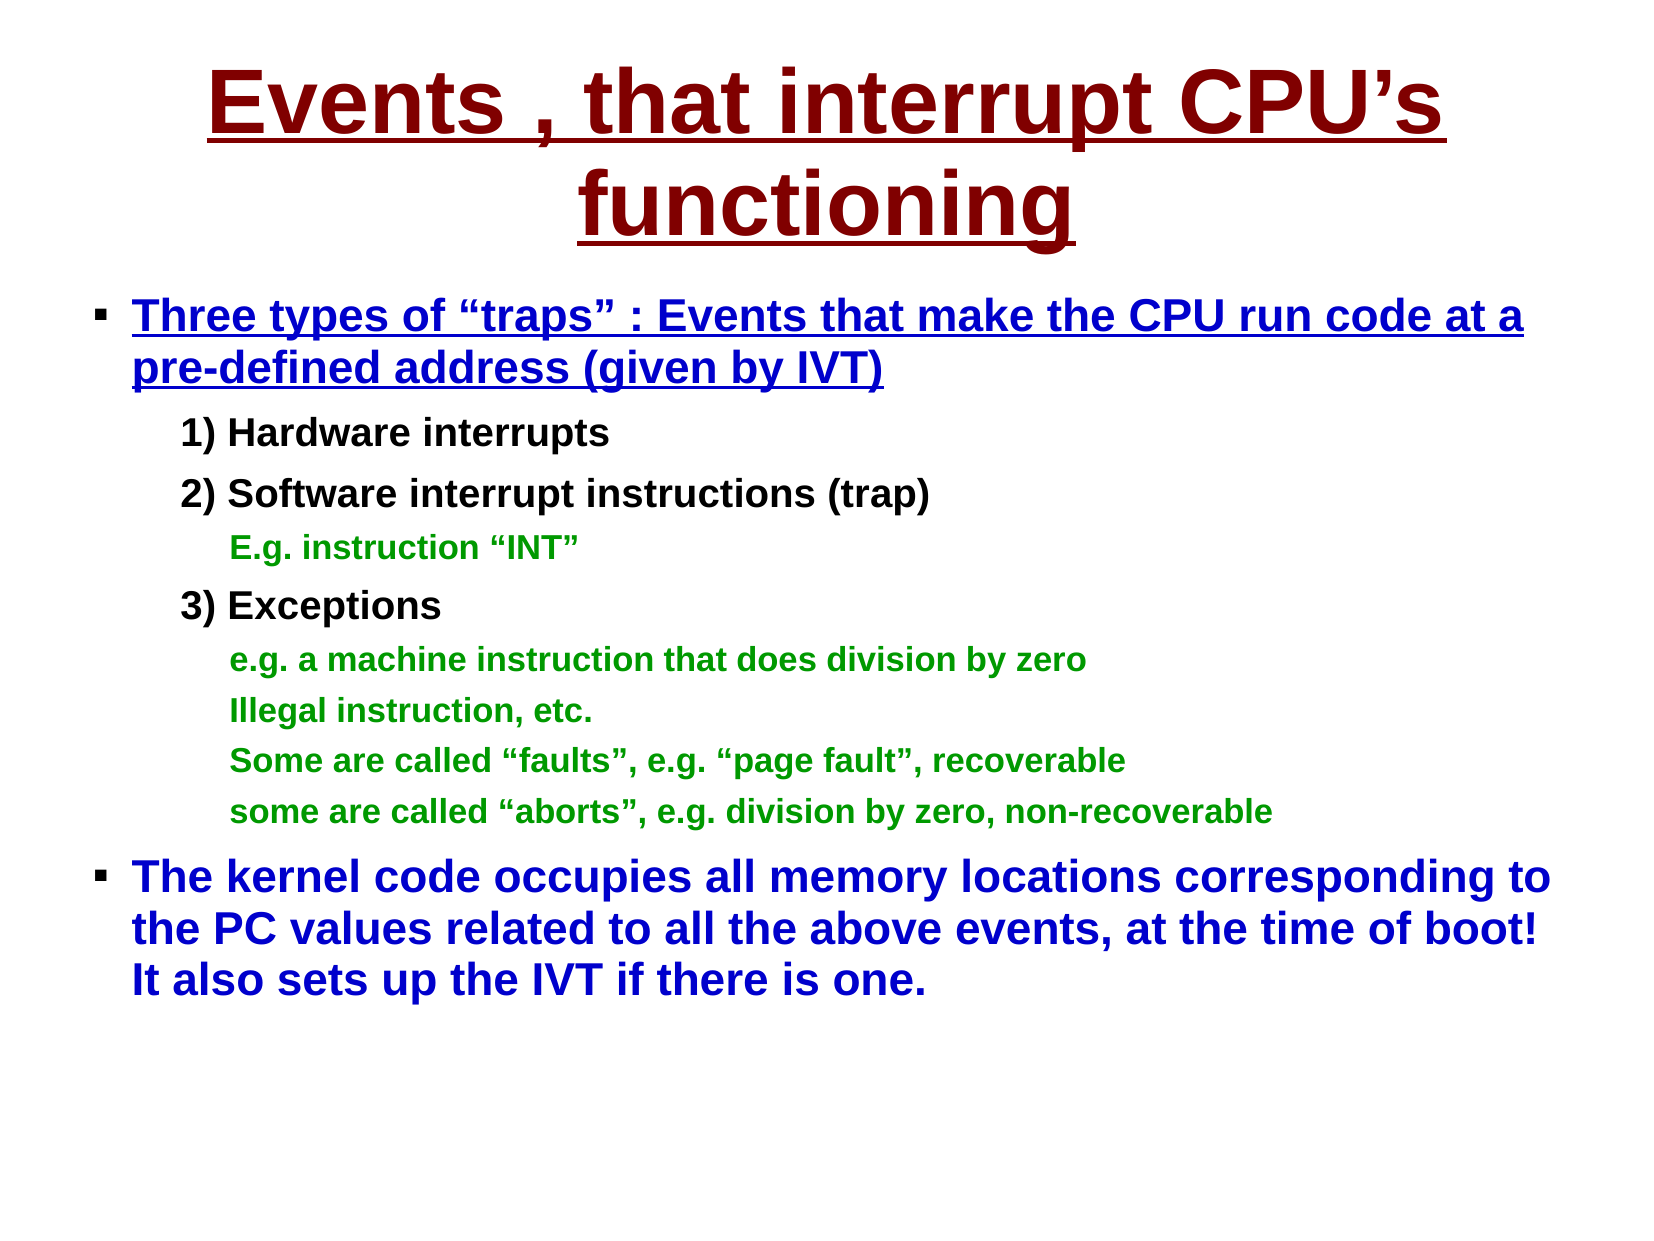

# Events , that interrupt CPU’s functioning
Three types of “traps” : Events that make the CPU run code at a pre-defined address (given by IVT)
1) Hardware interrupts
2) Software interrupt instructions (trap)
E.g. instruction “INT”
3) Exceptions
e.g. a machine instruction that does division by zero
Illegal instruction, etc.
Some are called “faults”, e.g. “page fault”, recoverable
some are called “aborts”, e.g. division by zero, non-recoverable
The kernel code occupies all memory locations corresponding to the PC values related to all the above events, at the time of boot! It also sets up the IVT if there is one.